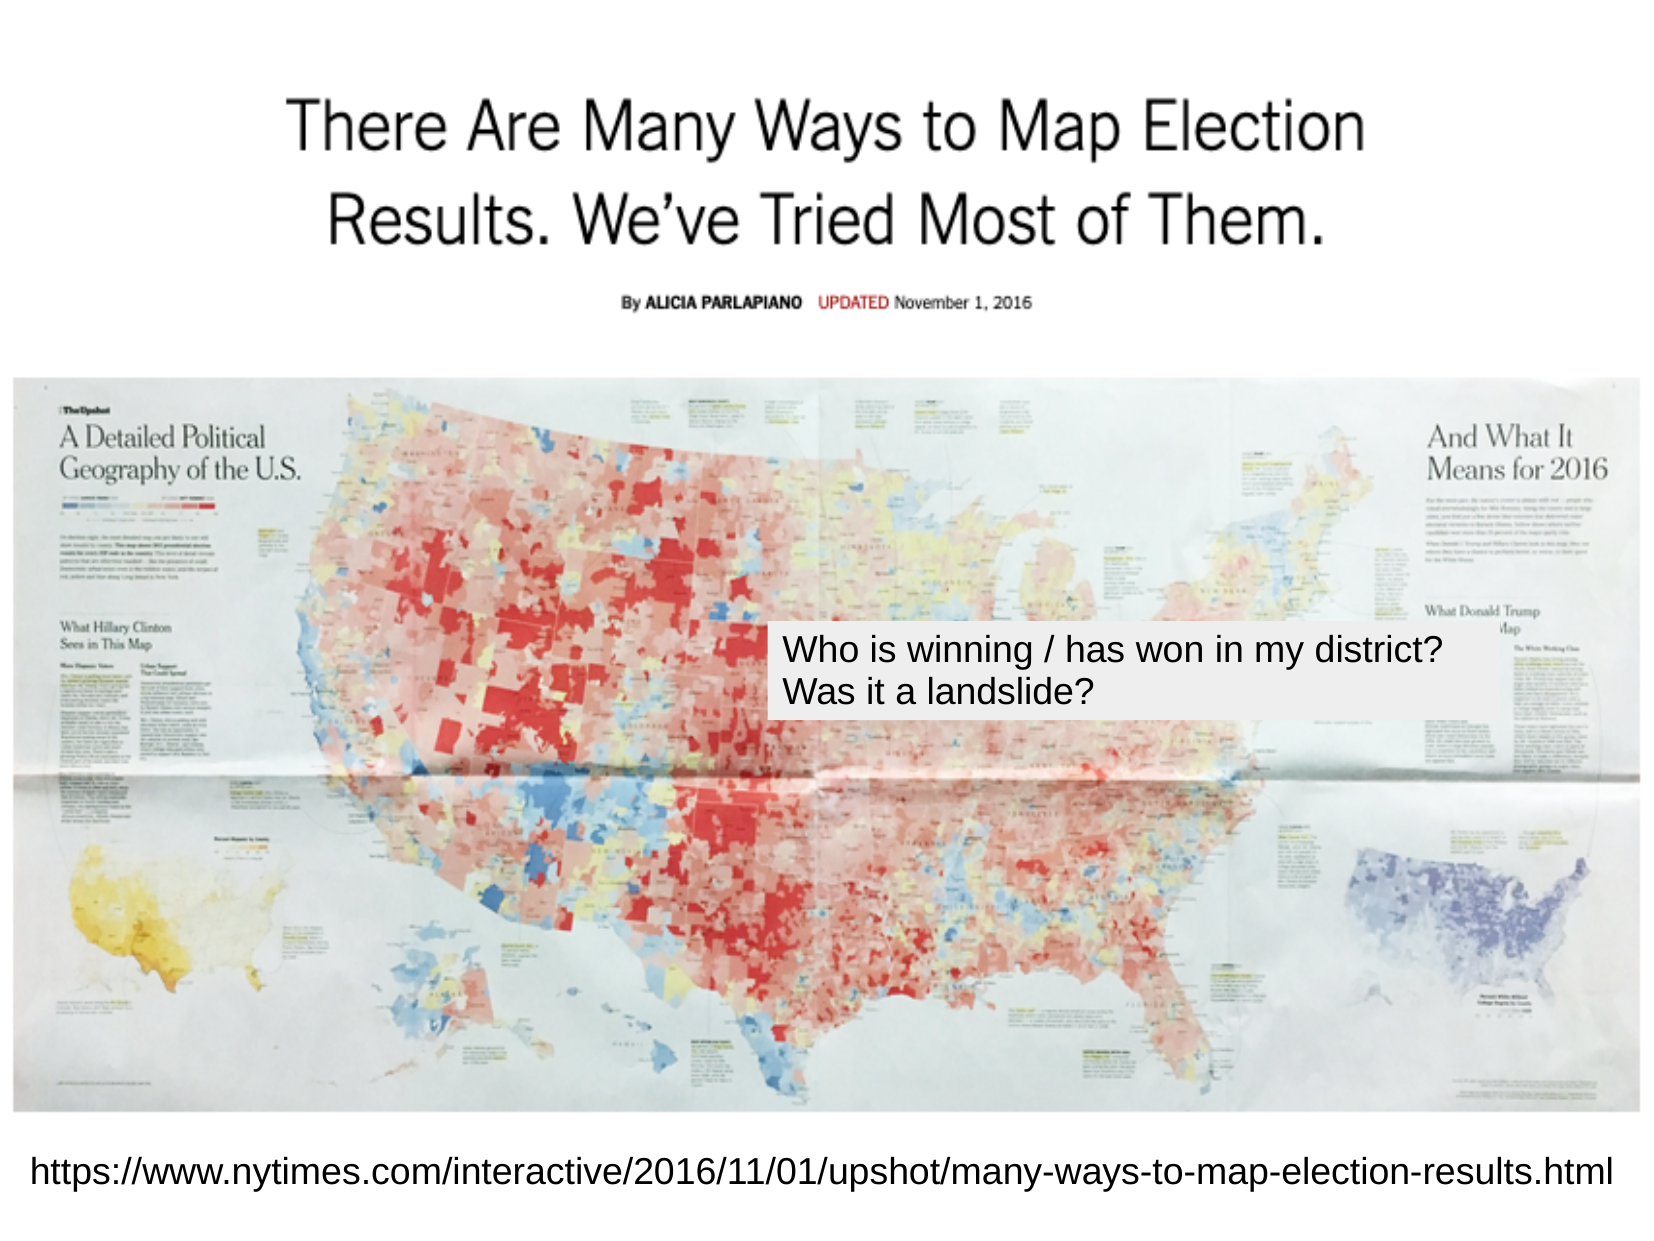

#
Who is winning / has won in my district?
Was it a landslide?
https://www.nytimes.com/interactive/2016/11/01/upshot/many-ways-to-map-election-results.html